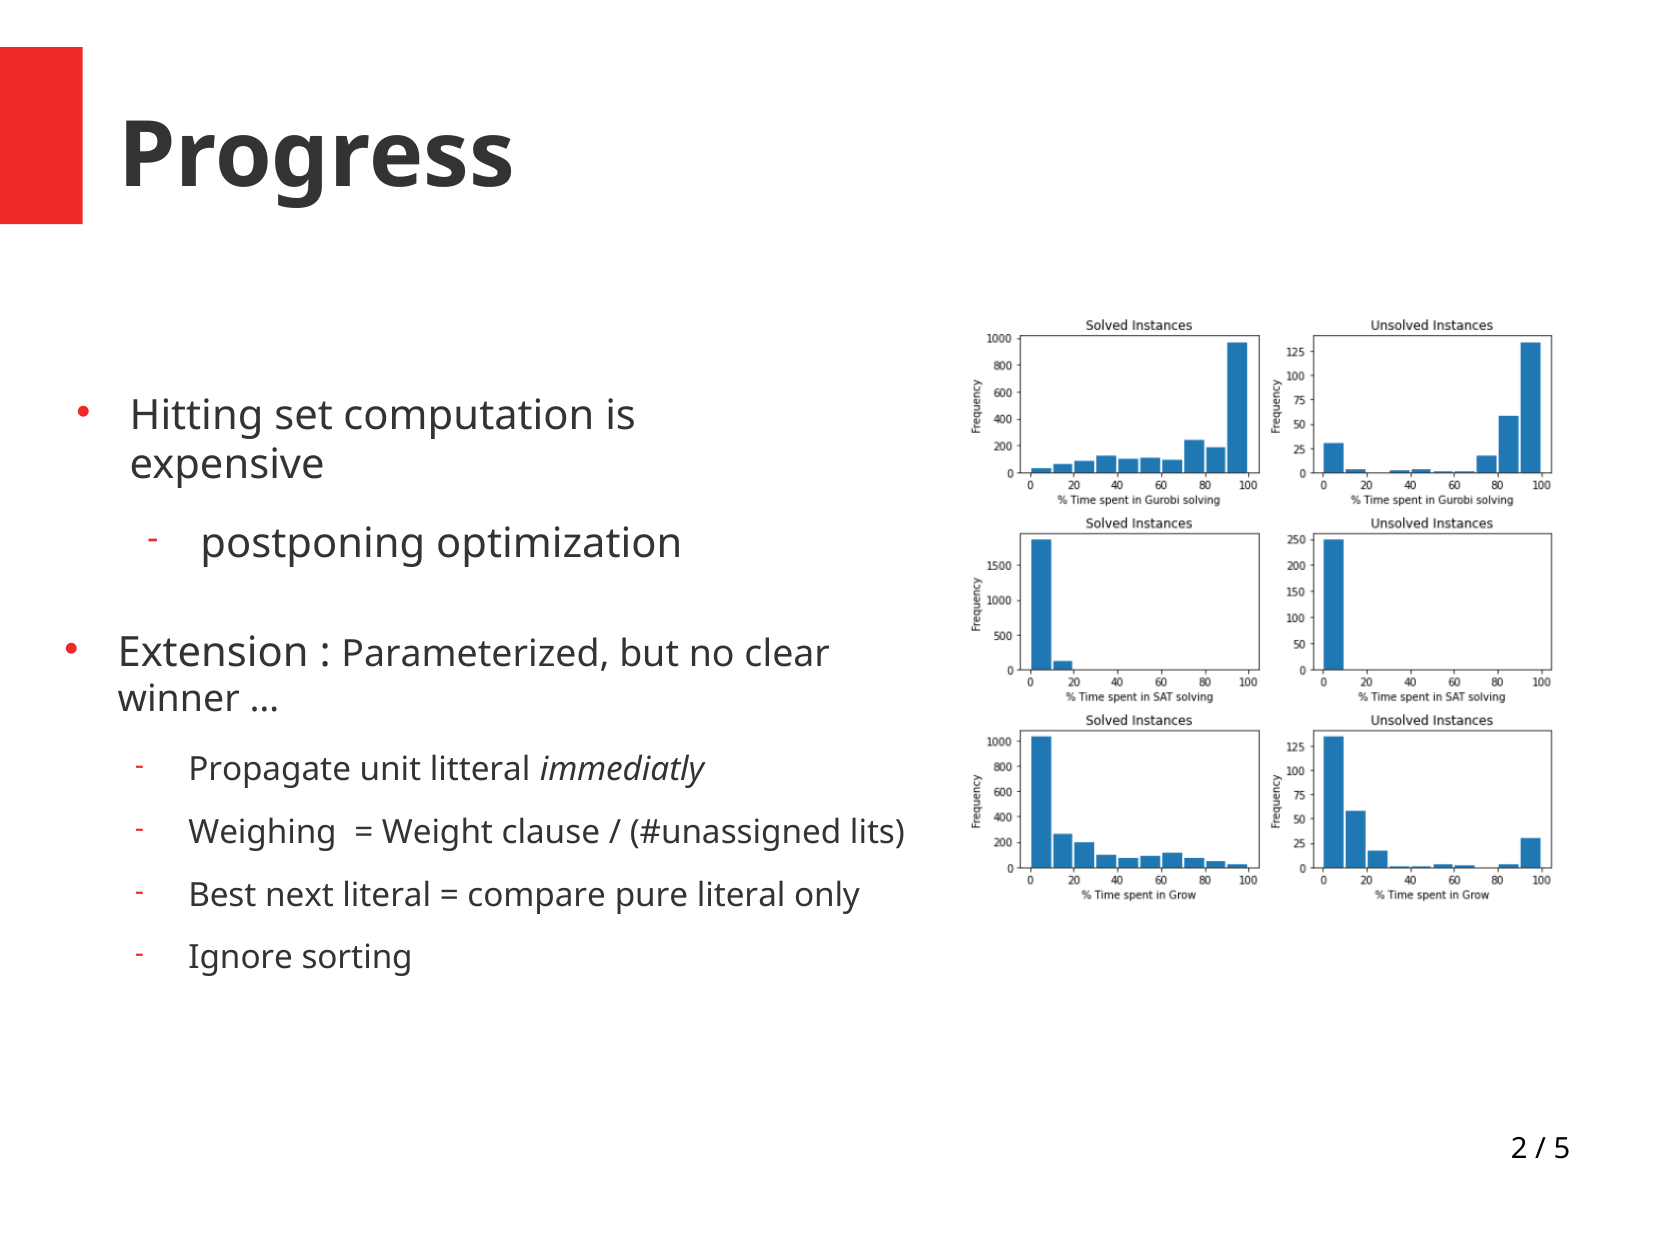

# Progress
Hitting set computation is expensive
postponing optimization
Extension : Parameterized, but no clear winner …
Propagate unit litteral immediatly
Weighing = Weight clause / (#unassigned lits)
Best next literal = compare pure literal only
Ignore sorting
2